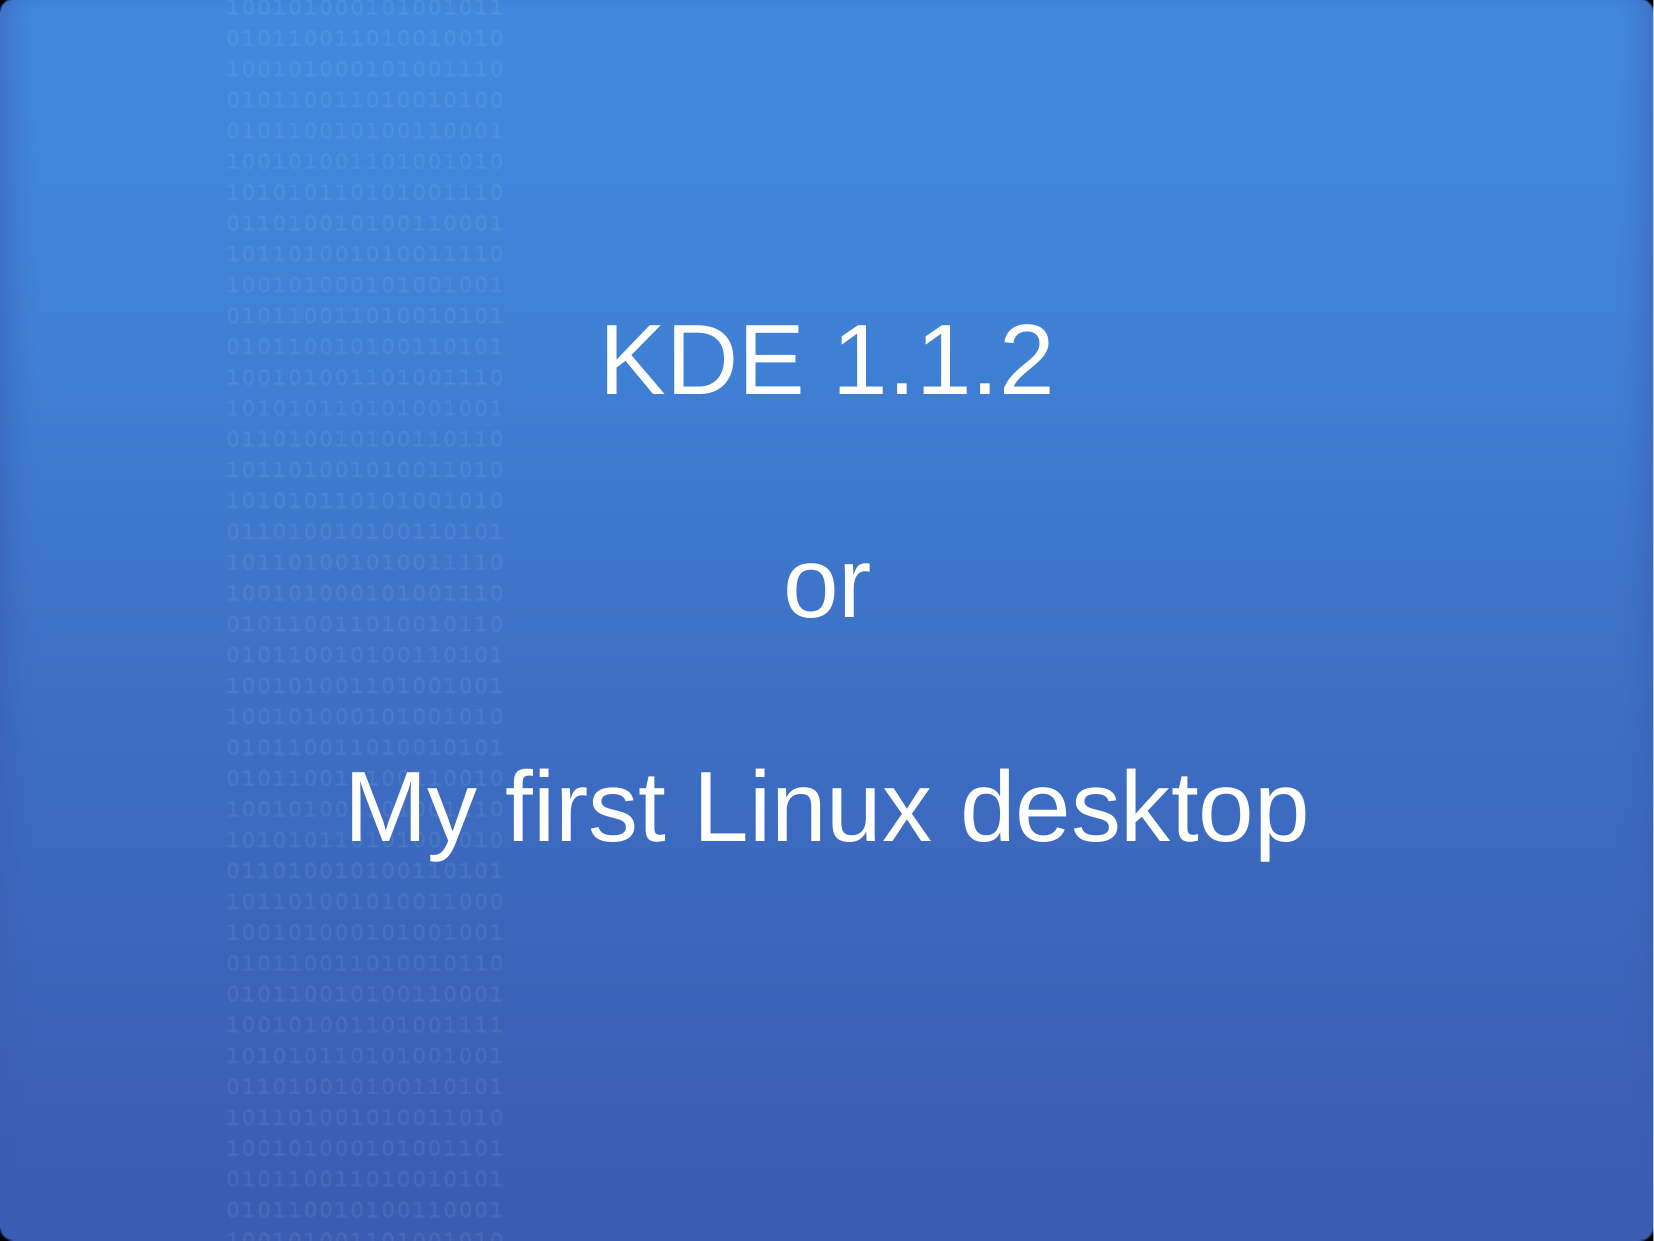

# KDE 1.1.2
or
My first Linux desktop